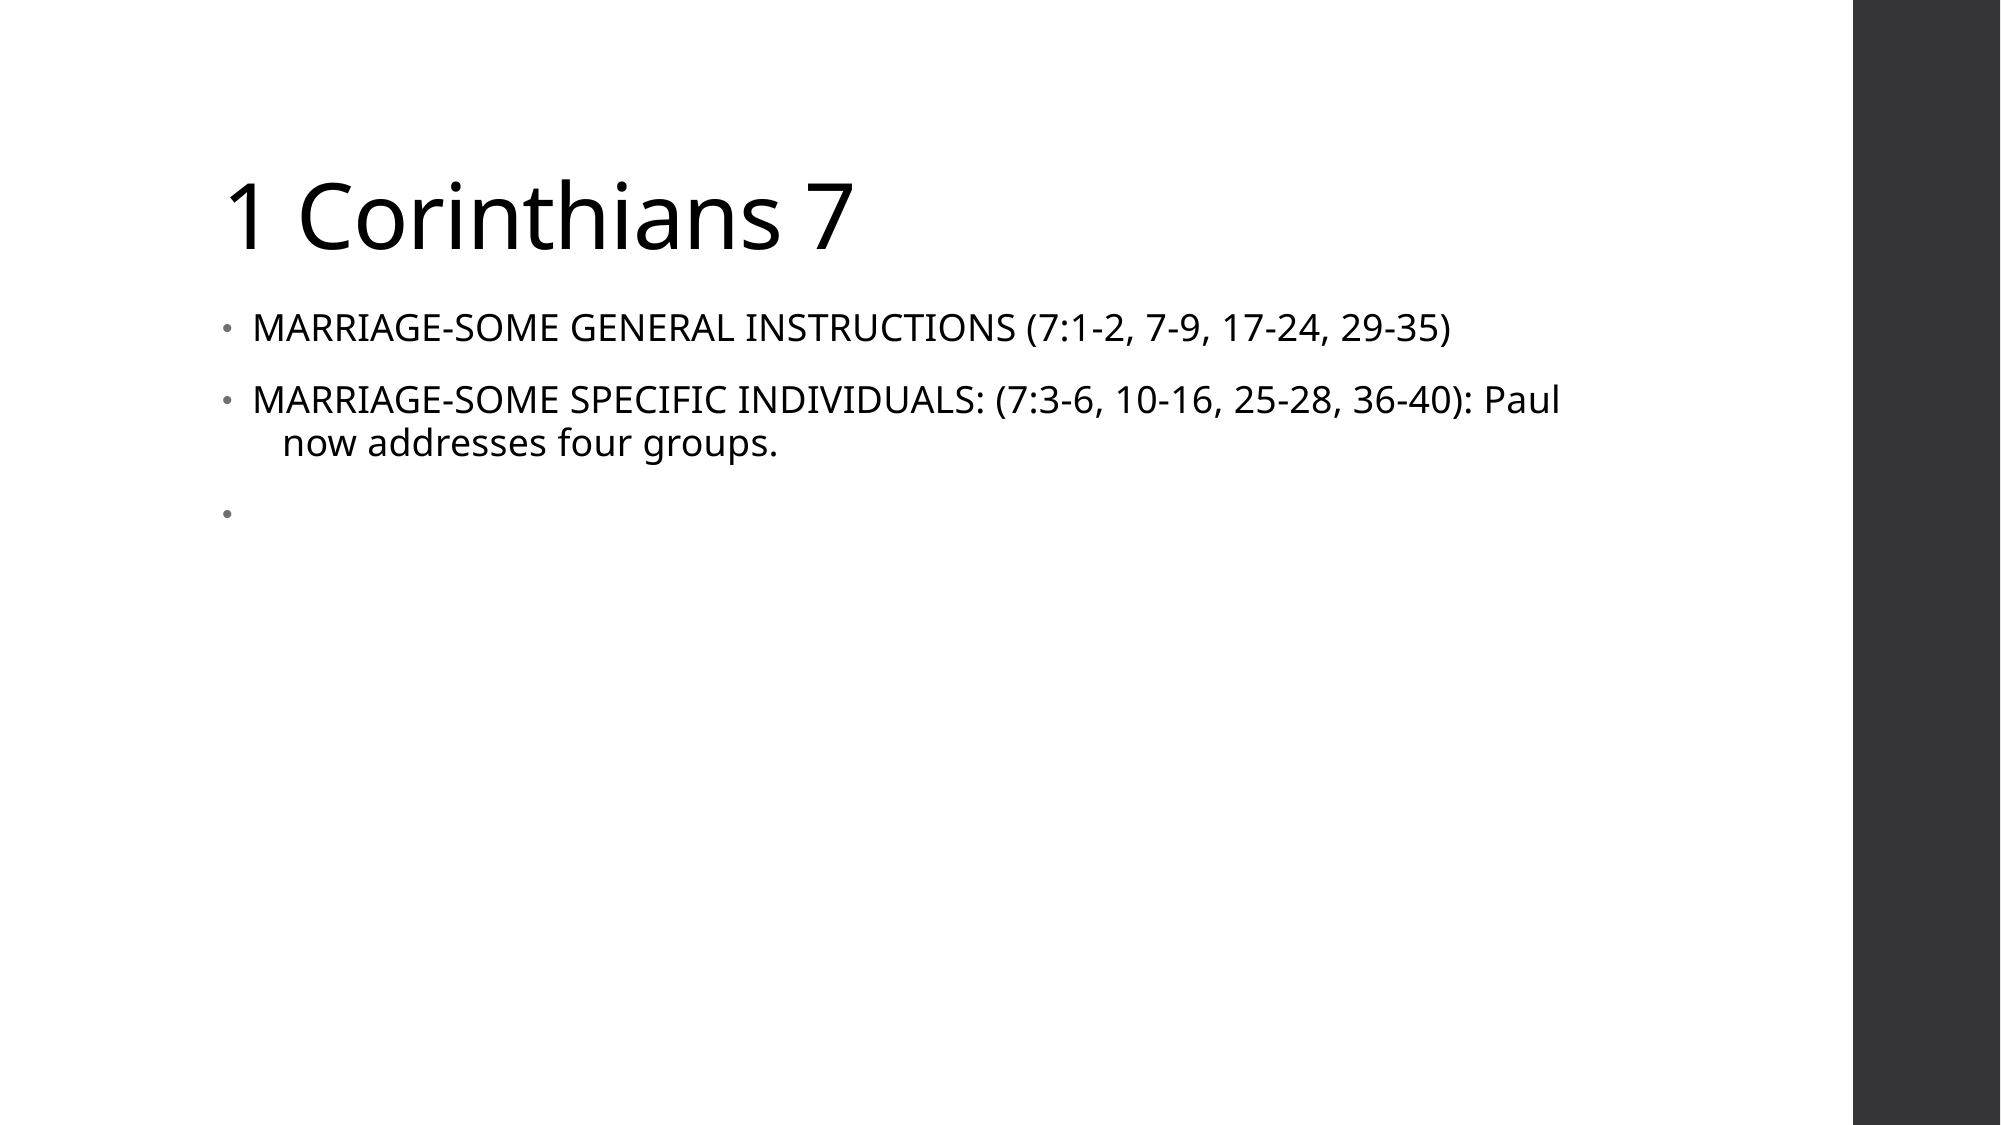

# 1 Corinthians 7
MARRIAGE-SOME GENERAL INSTRUCTIONS (7:1-2, 7-9, 17-24, 29-35)
MARRIAGE-SOME SPECIFIC INDIVIDUALS: (7:3-6, 10-16, 25-28, 36-40): Paul now addresses four groups.